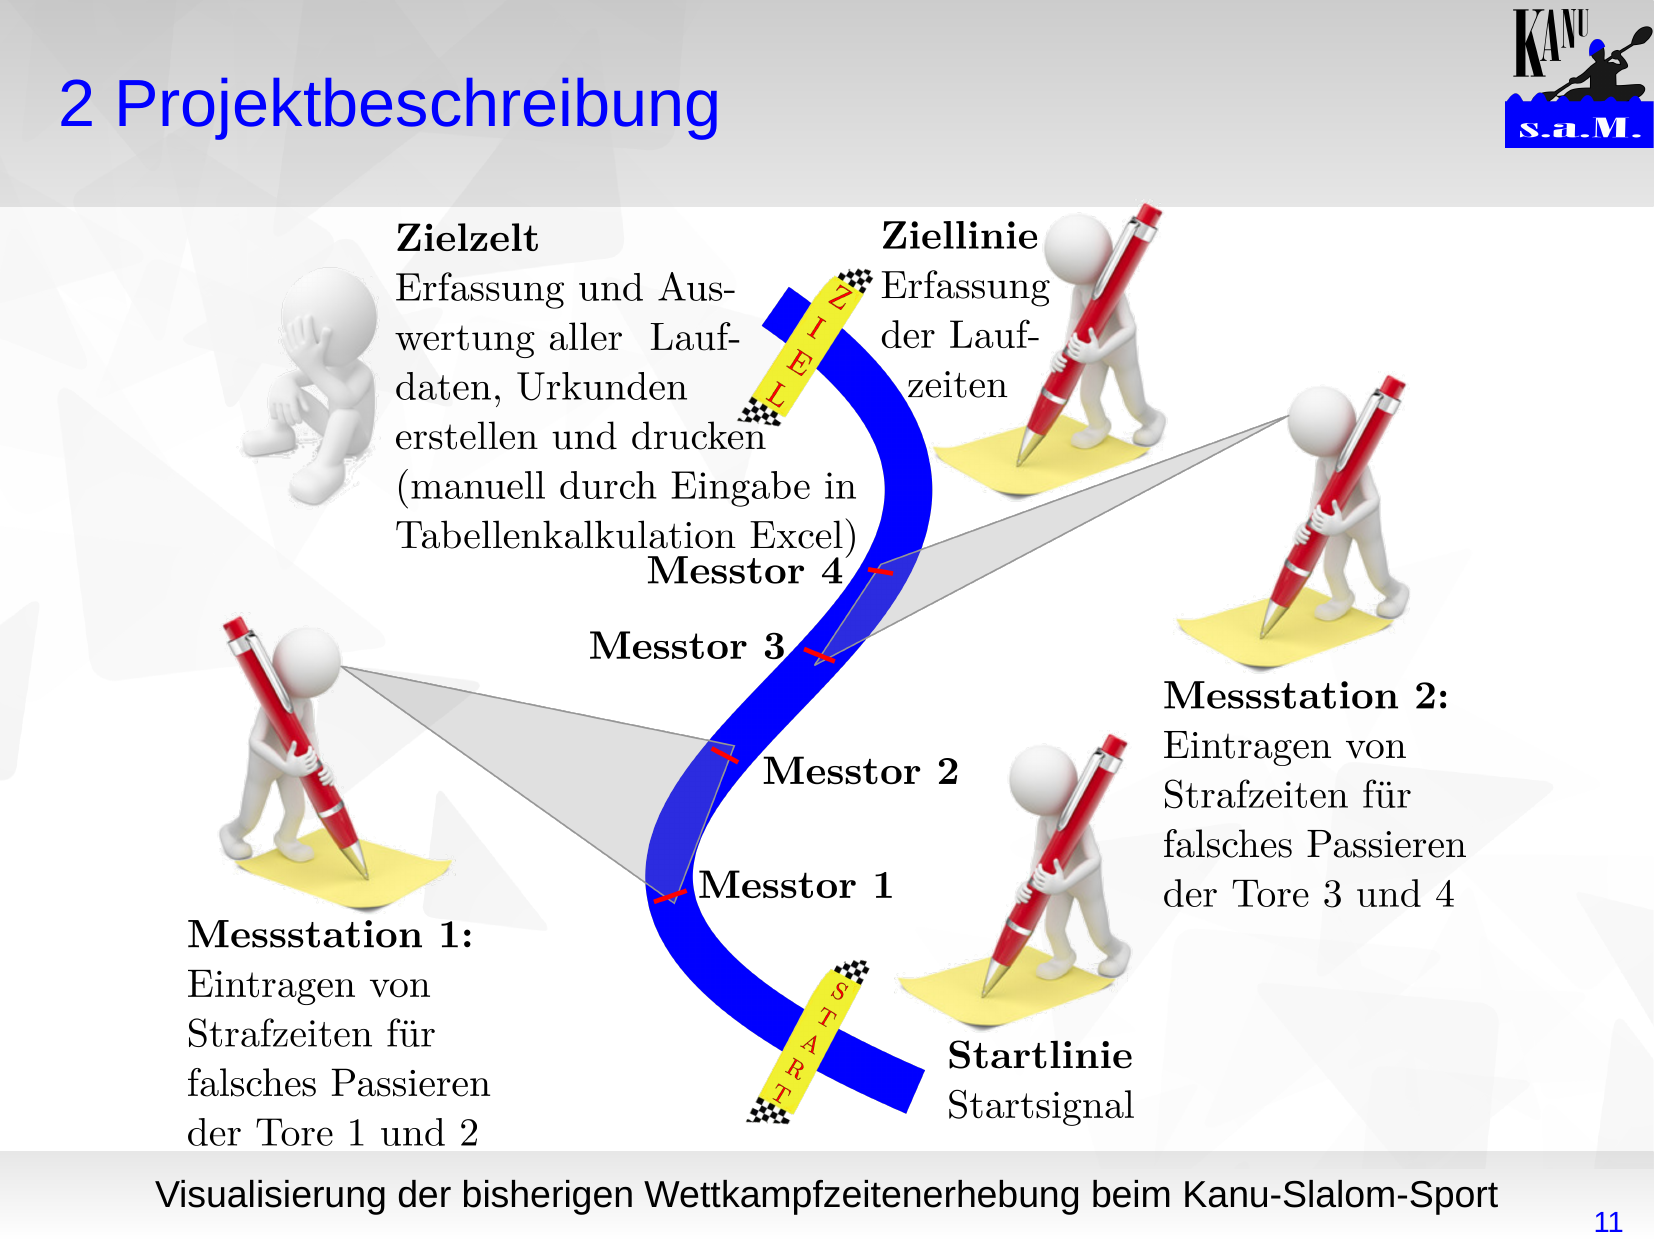

# 2 Projektbeschreibung
Visualisierung der bisherigen Wettkampfzeitenerhebung beim Kanu-Slalom-Sport
11